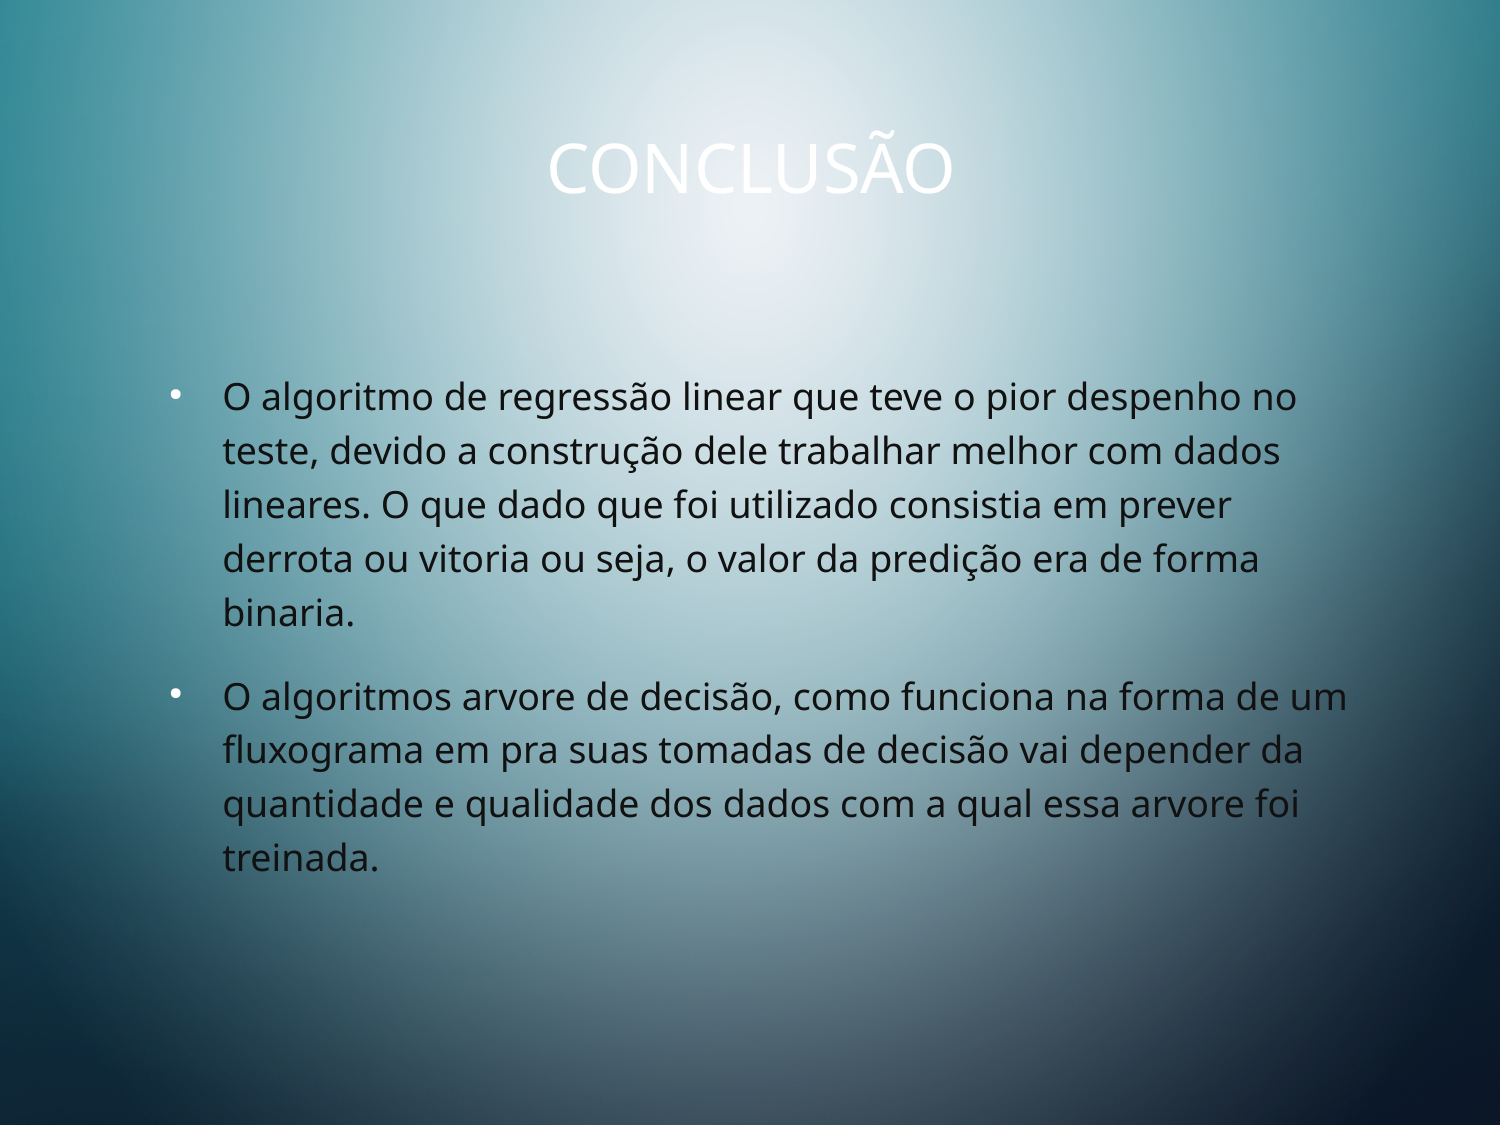

Conclusão
#
O algoritmo de regressão linear que teve o pior despenho no teste, devido a construção dele trabalhar melhor com dados lineares. O que dado que foi utilizado consistia em prever derrota ou vitoria ou seja, o valor da predição era de forma binaria.
O algoritmos arvore de decisão, como funciona na forma de um fluxograma em pra suas tomadas de decisão vai depender da quantidade e qualidade dos dados com a qual essa arvore foi treinada.